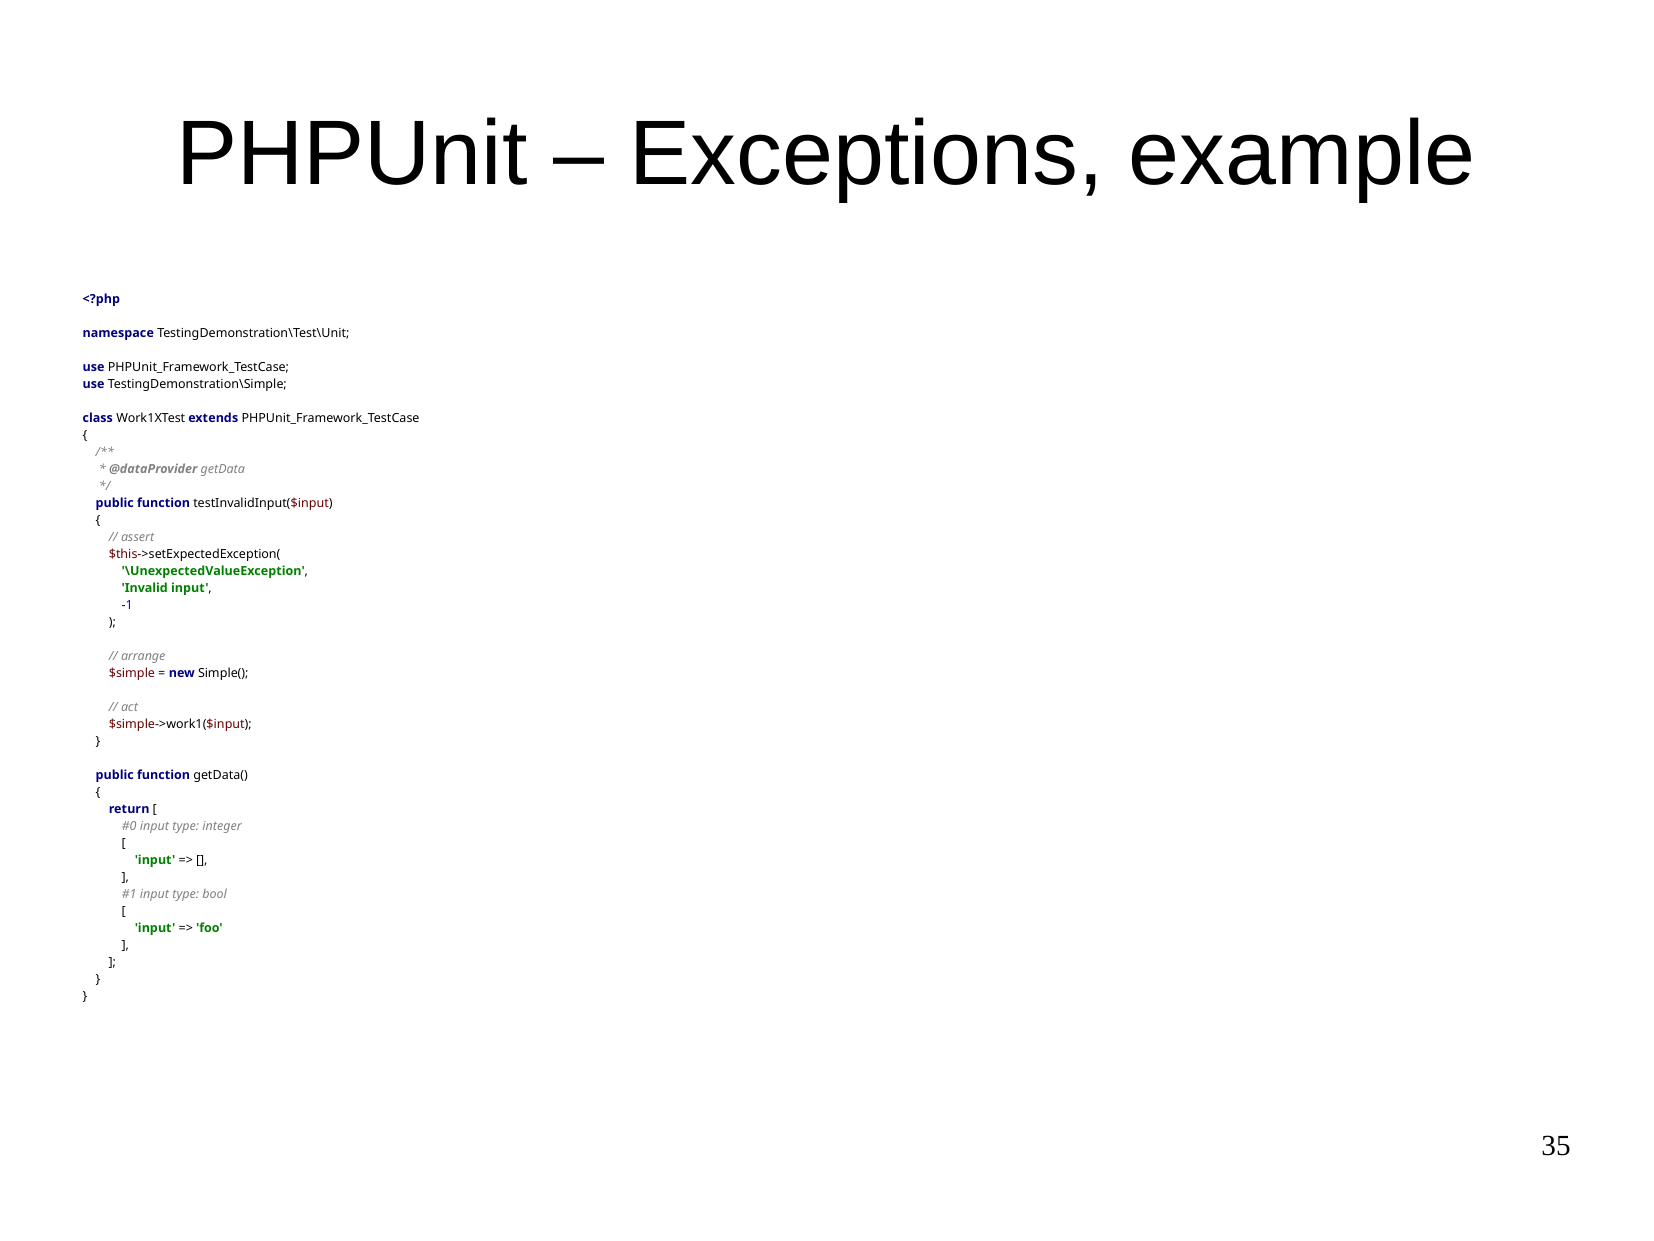

# PHPUnit – Exceptions, example
<?php
namespace TestingDemonstration\Test\Unit;
use PHPUnit_Framework_TestCase;
use TestingDemonstration\Simple;
class Work1XTest extends PHPUnit_Framework_TestCase
{
 /**
 * @dataProvider getData
 */
 public function testInvalidInput($input)
 {
 // assert
 $this->setExpectedException(
 '\UnexpectedValueException',
 'Invalid input',
 -1
 );
 // arrange
 $simple = new Simple();
 // act
 $simple->work1($input);
 }
 public function getData()
 {
 return [
 #0 input type: integer
 [
 'input' => [],
 ],
 #1 input type: bool
 [
 'input' => 'foo'
 ],
 ];
 }
}
35